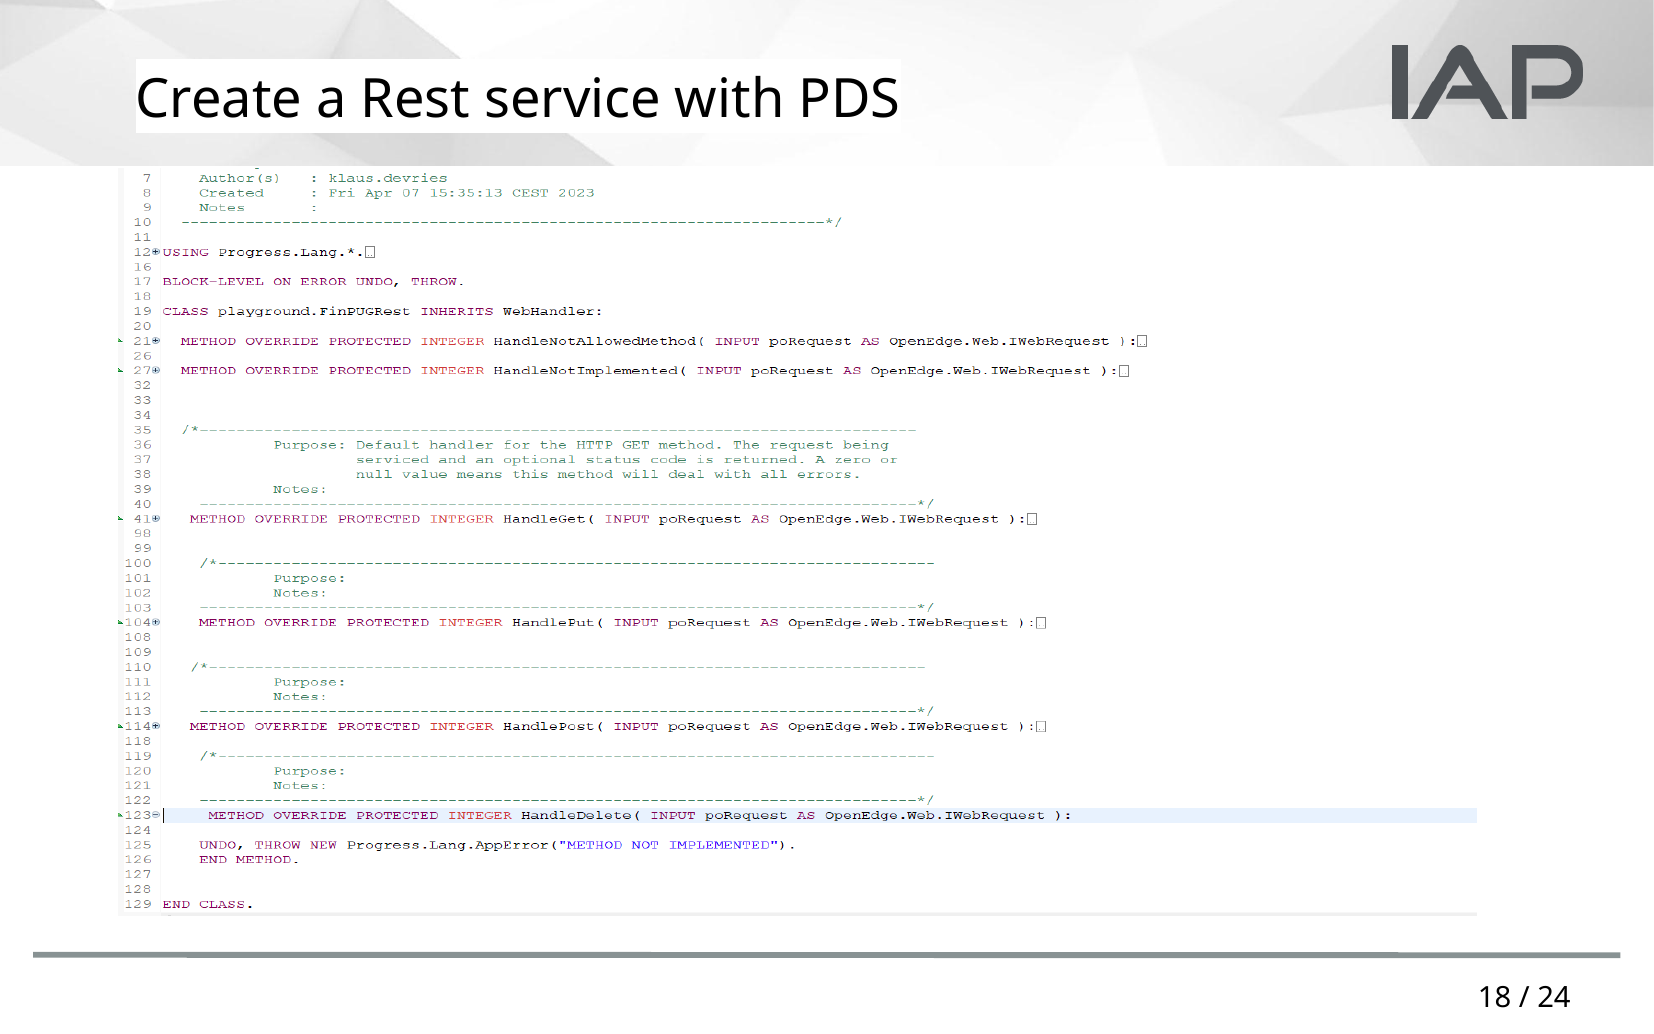

# Create a Rest service with PDS
18